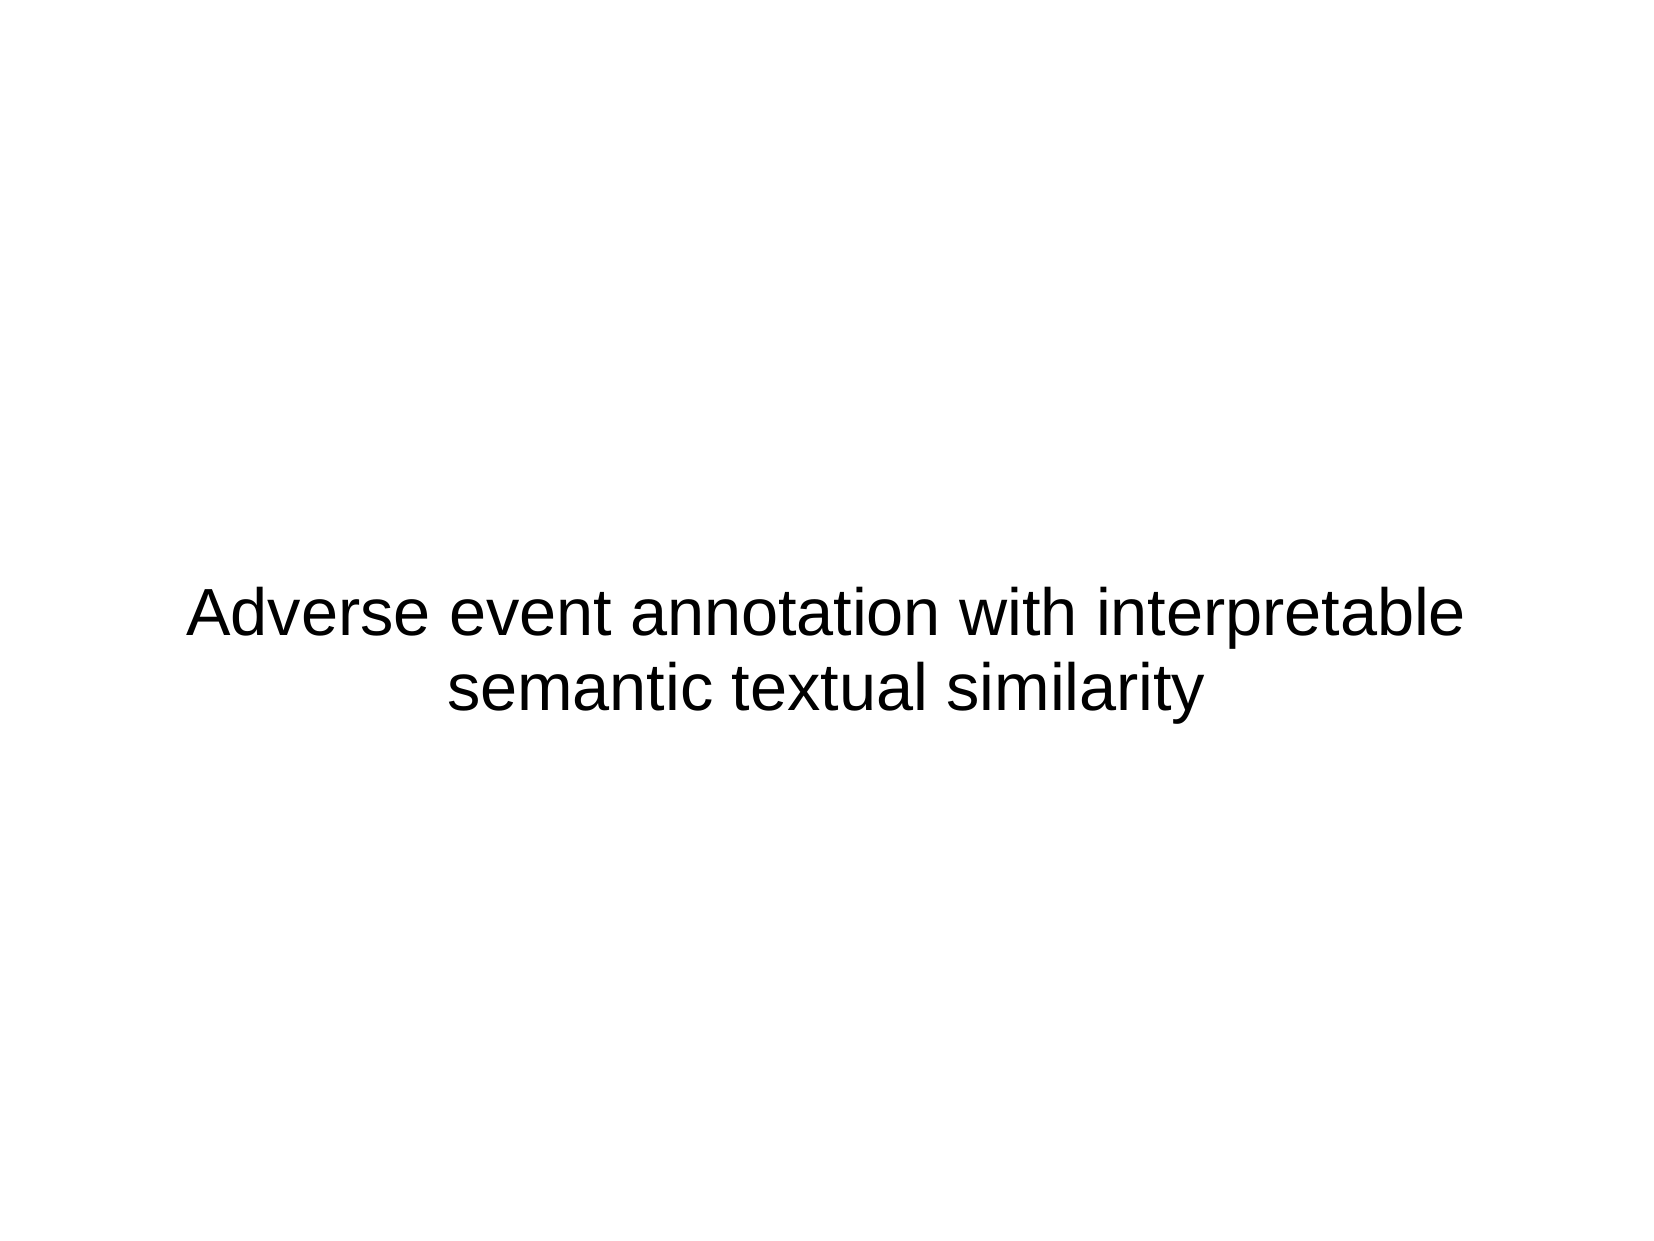

#
Adverse event annotation with interpretable semantic textual similarity